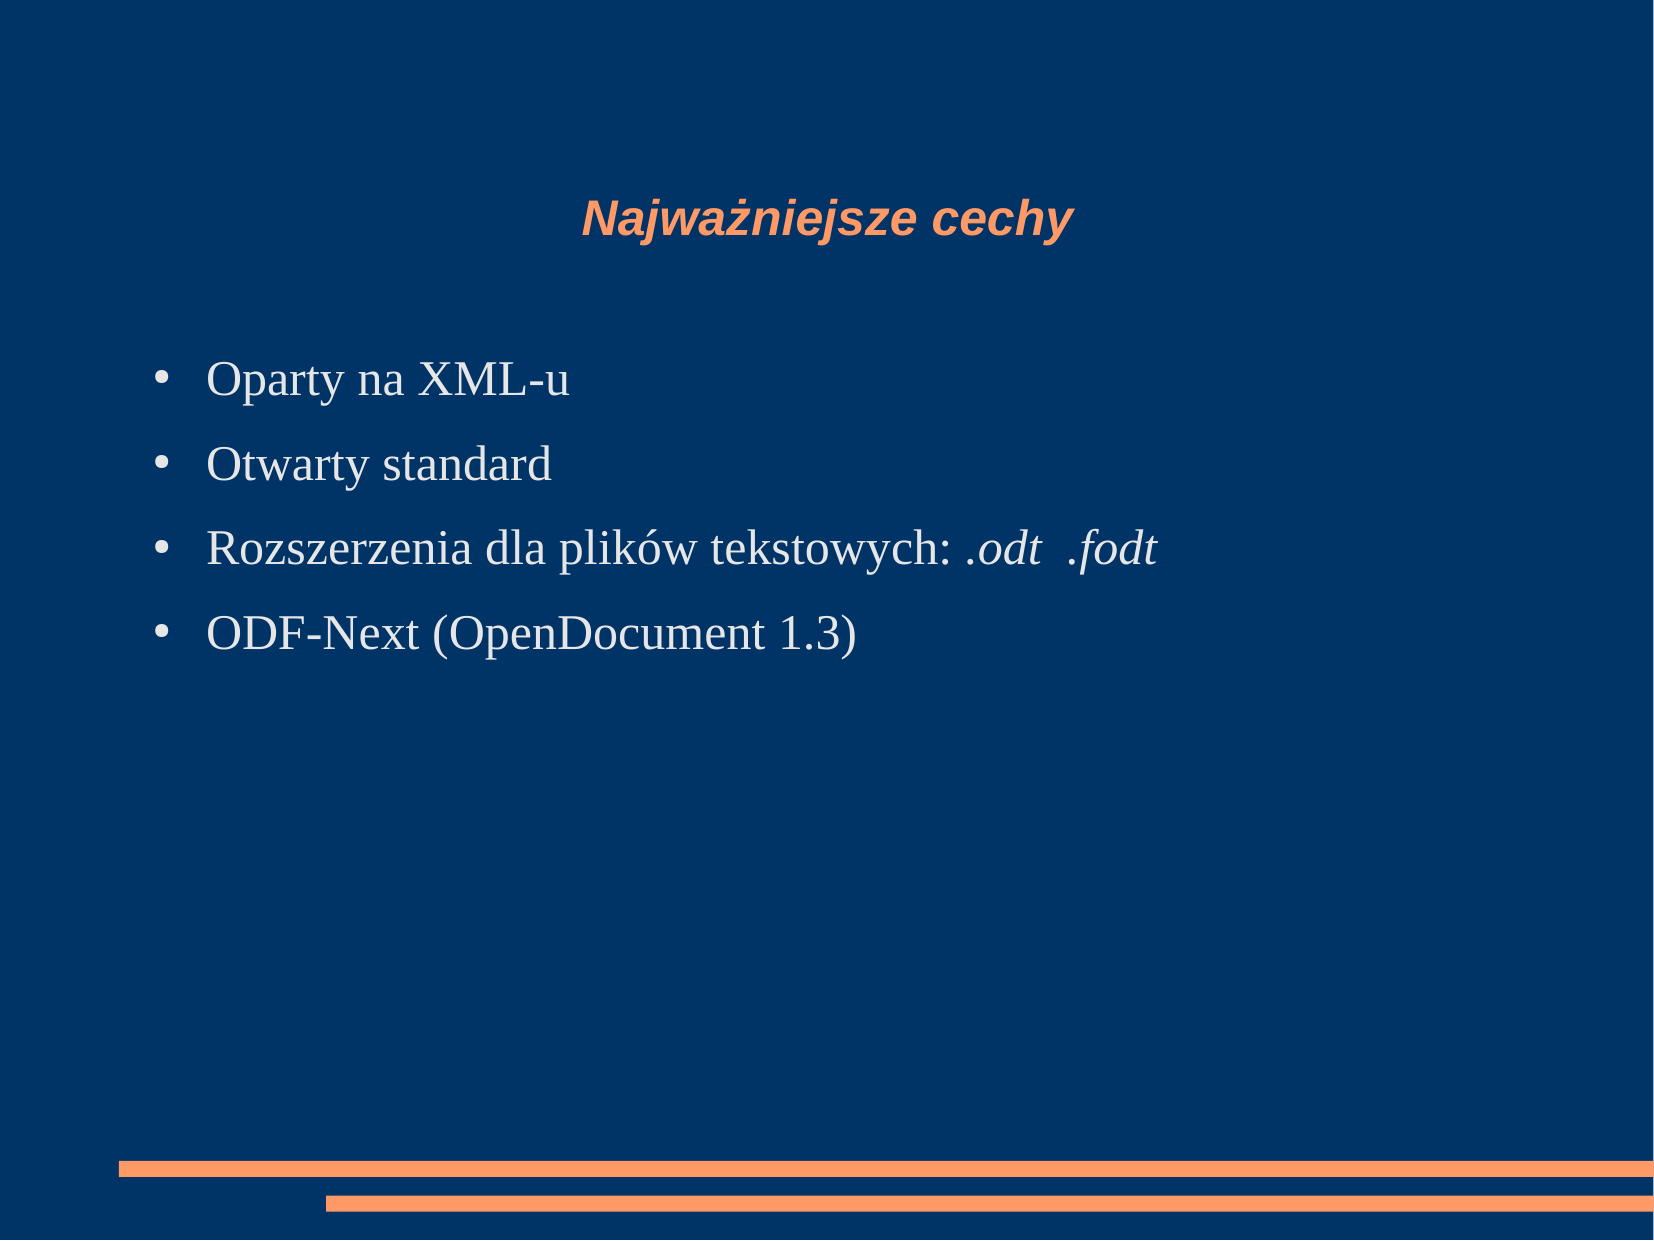

# Najważniejsze cechy
Oparty na XML-u
Otwarty standard
Rozszerzenia dla plików tekstowych: .odt .fodt
ODF-Next (OpenDocument 1.3)